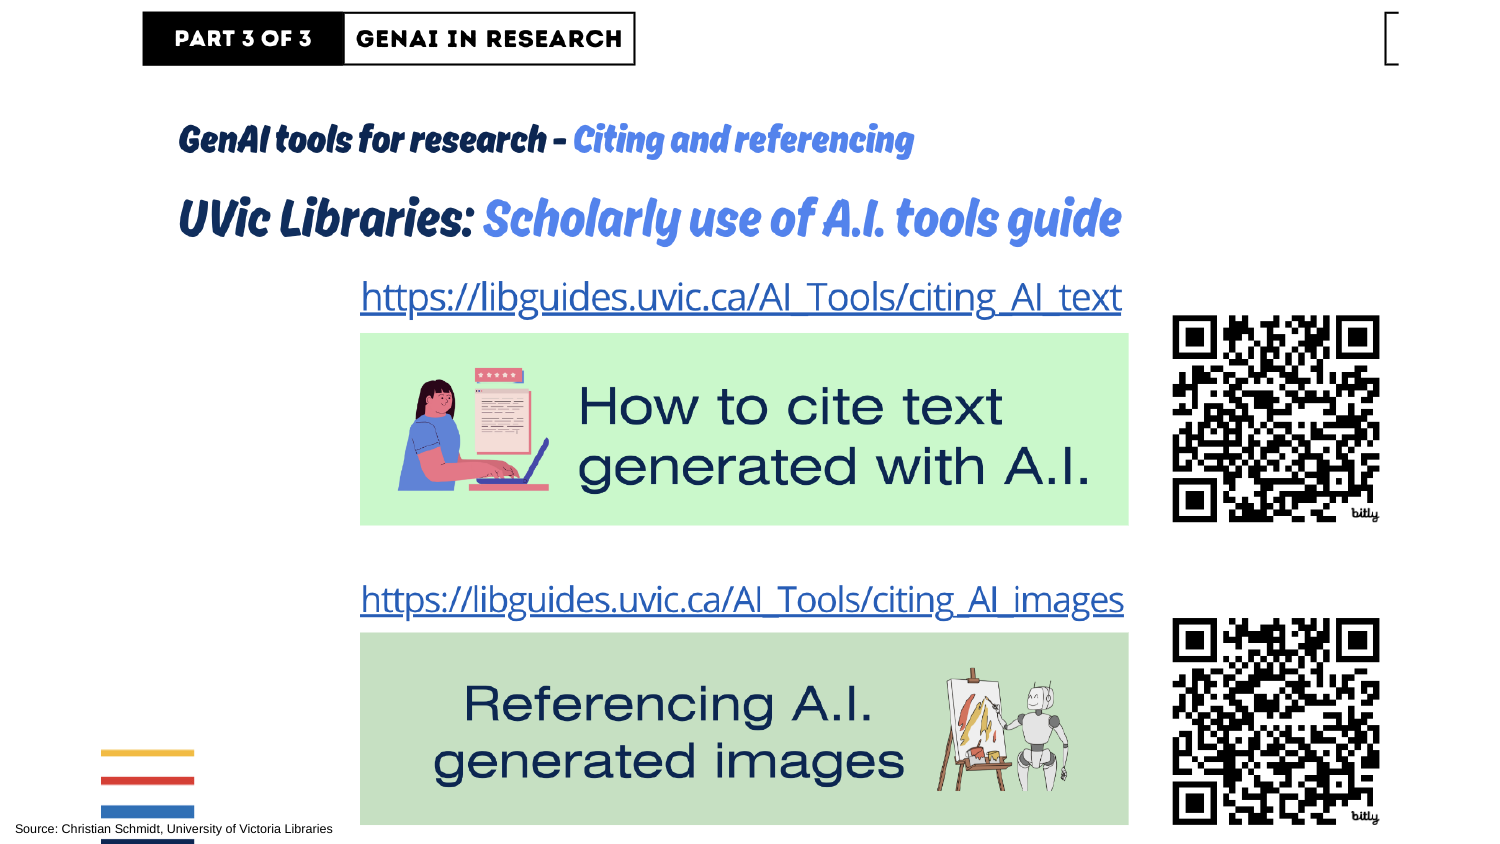

Source: Christian Schmidt, University of Victoria Libraries